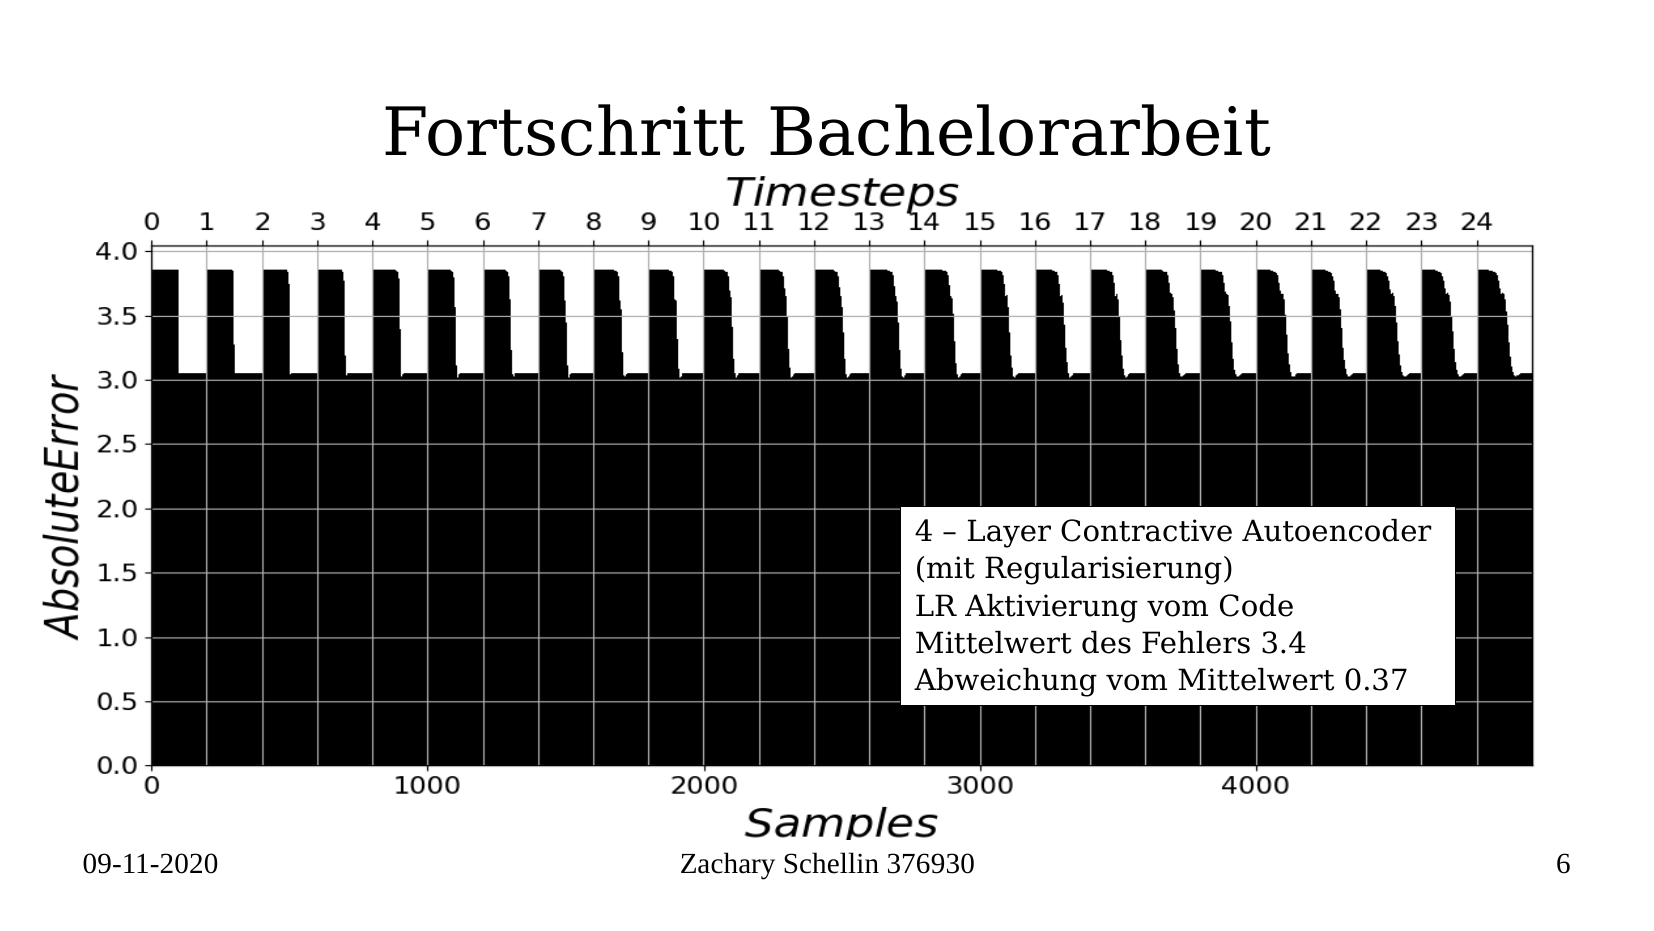

# Fortschritt Bachelorarbeit
4 – Layer Contractive Autoencoder
(mit Regularisierung)
LR Aktivierung vom Code
Mittelwert des Fehlers 3.4
Abweichung vom Mittelwert 0.37
09-11-2020
Zachary Schellin 376930
6